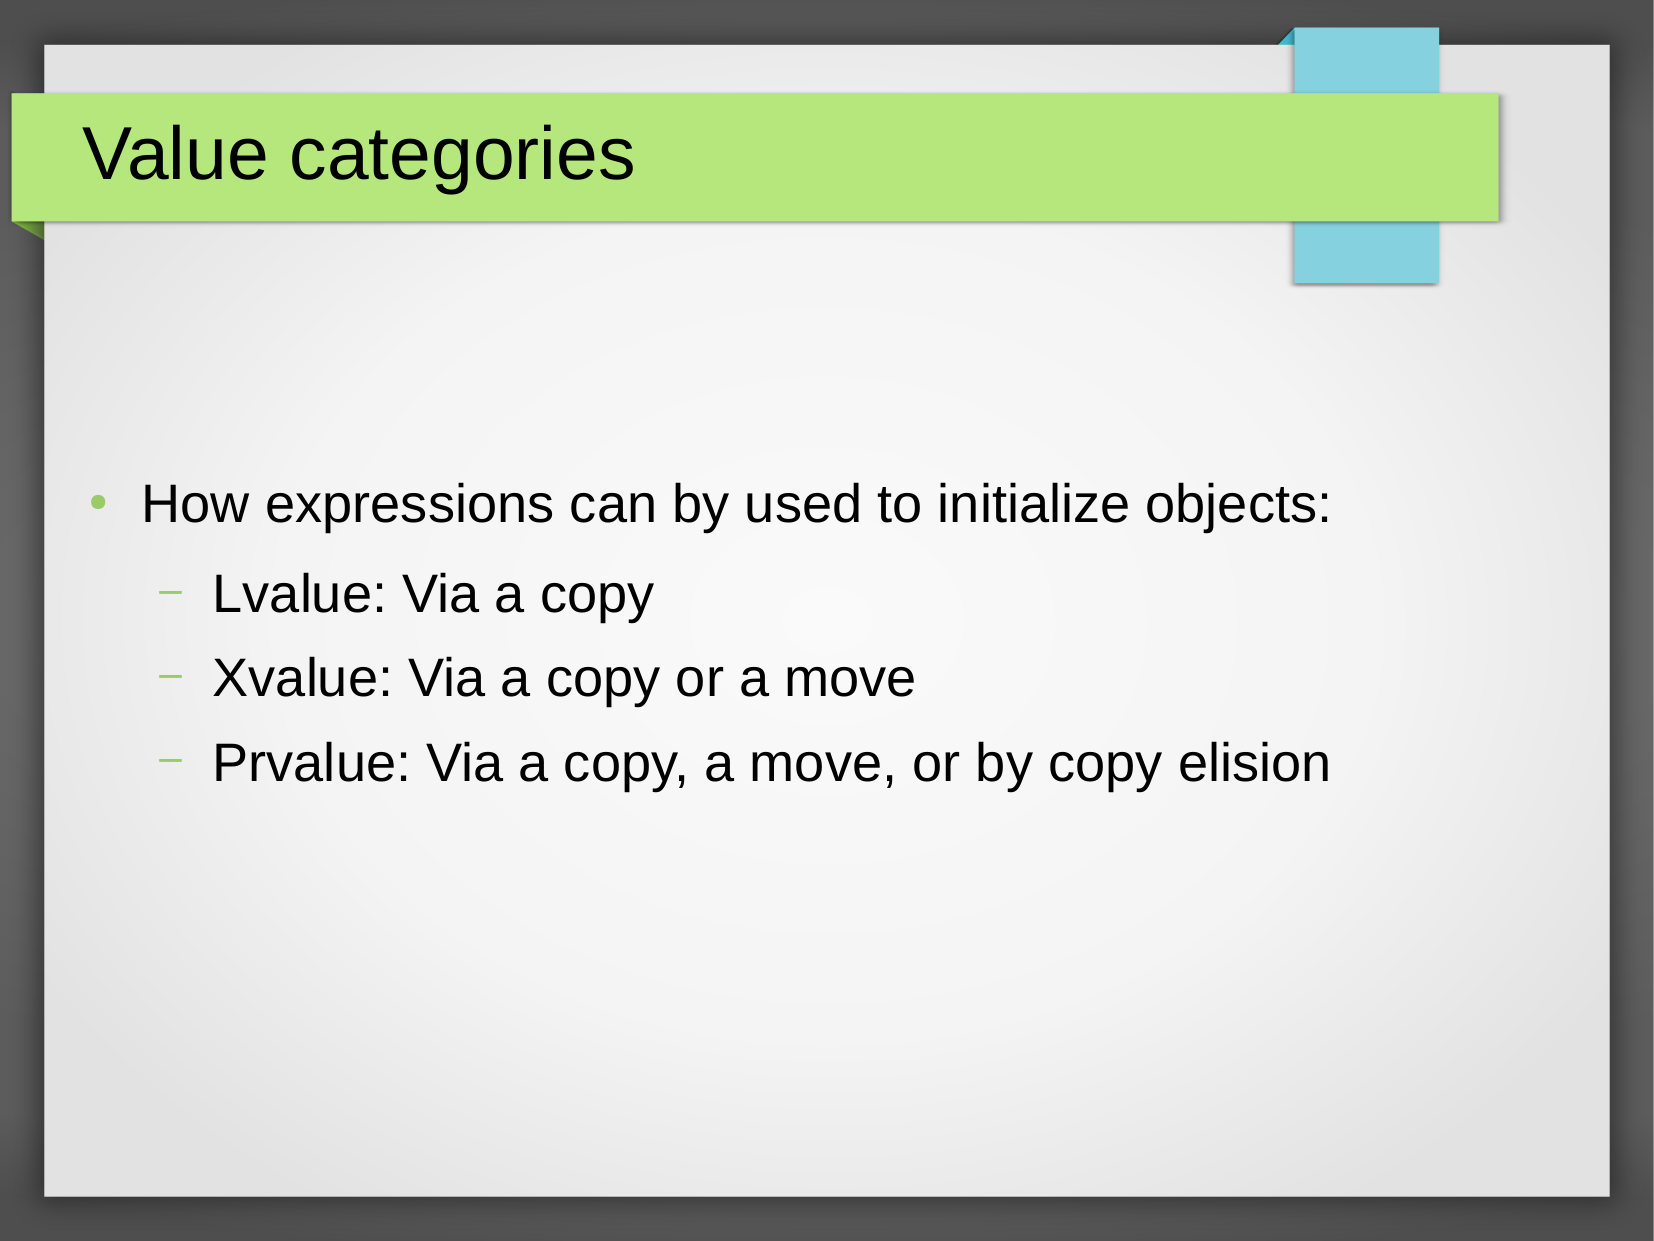

# Value categories
How expressions can by used to initialize objects:
Lvalue: Via a copy
Xvalue: Via a copy or a move
Prvalue: Via a copy, a move, or by copy elision